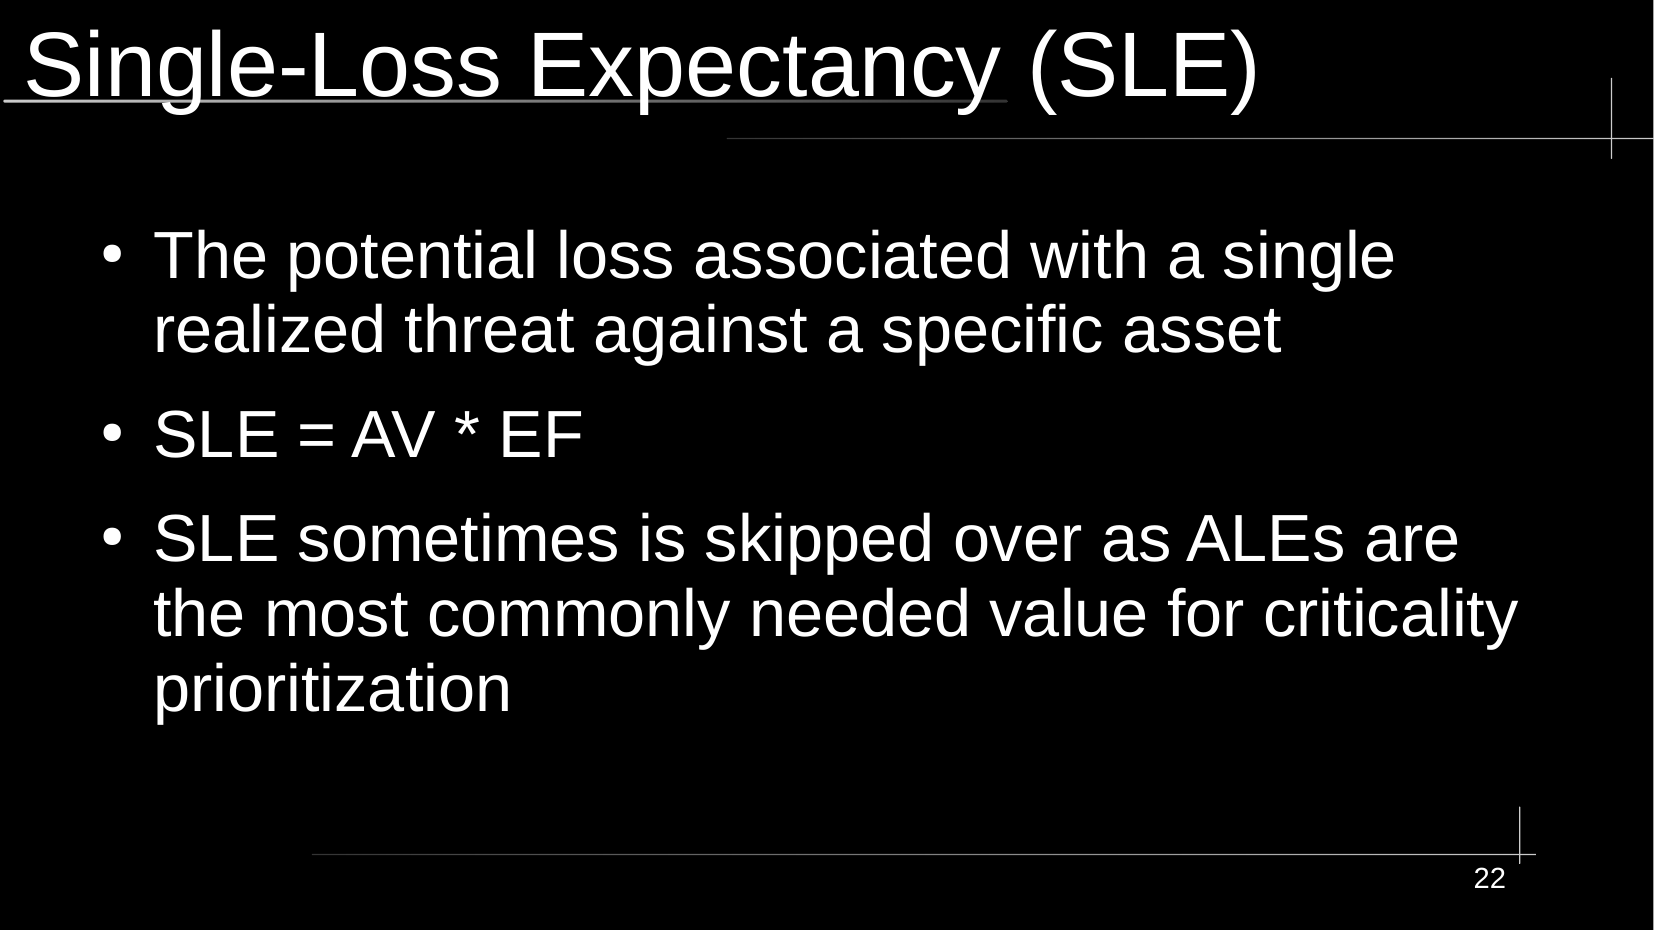

# Single-Loss Expectancy (SLE)
The potential loss associated with a single realized threat against a specific asset
SLE = AV * EF
SLE sometimes is skipped over as ALEs are the most commonly needed value for criticality prioritization
22